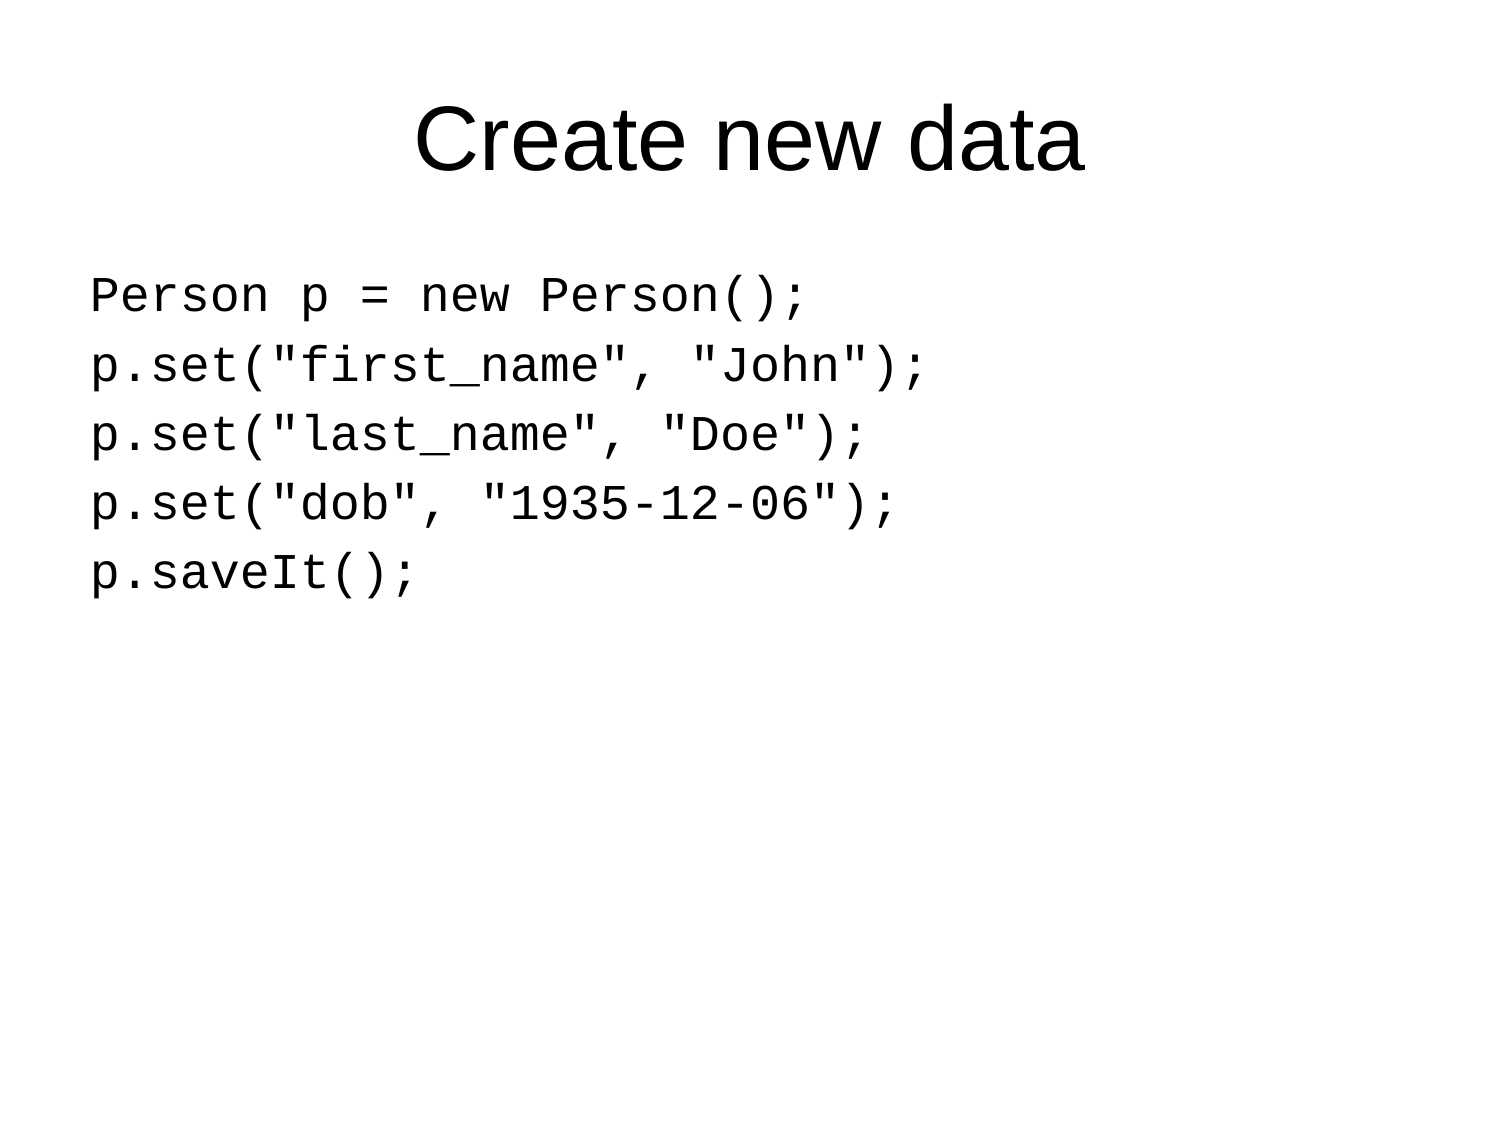

# Create new data
Person p = new Person();
p.set("first_name", "John");
p.set("last_name", "Doe");
p.set("dob", "1935-12-06");
p.saveIt();